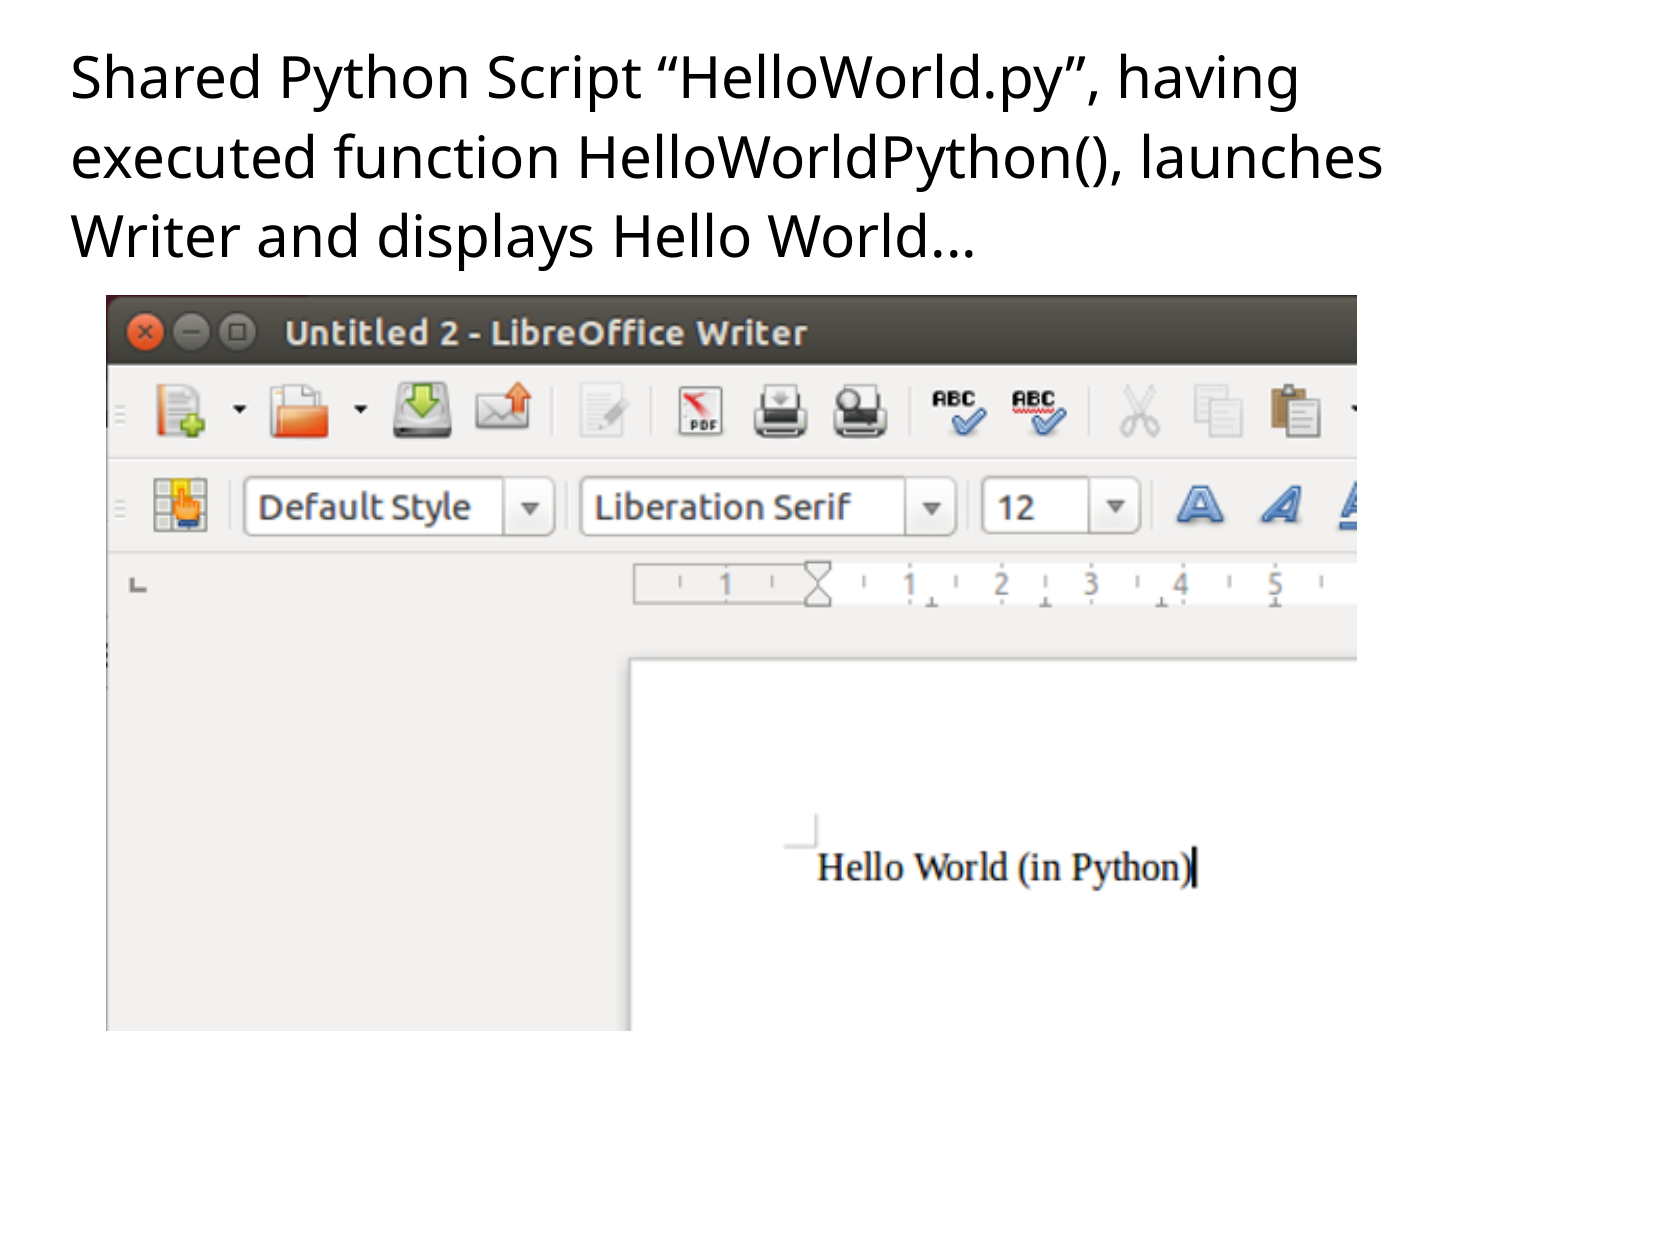

# Shared Python Script “HelloWorld.py”, having executed function HelloWorldPython(), launches Writer and displays Hello World...